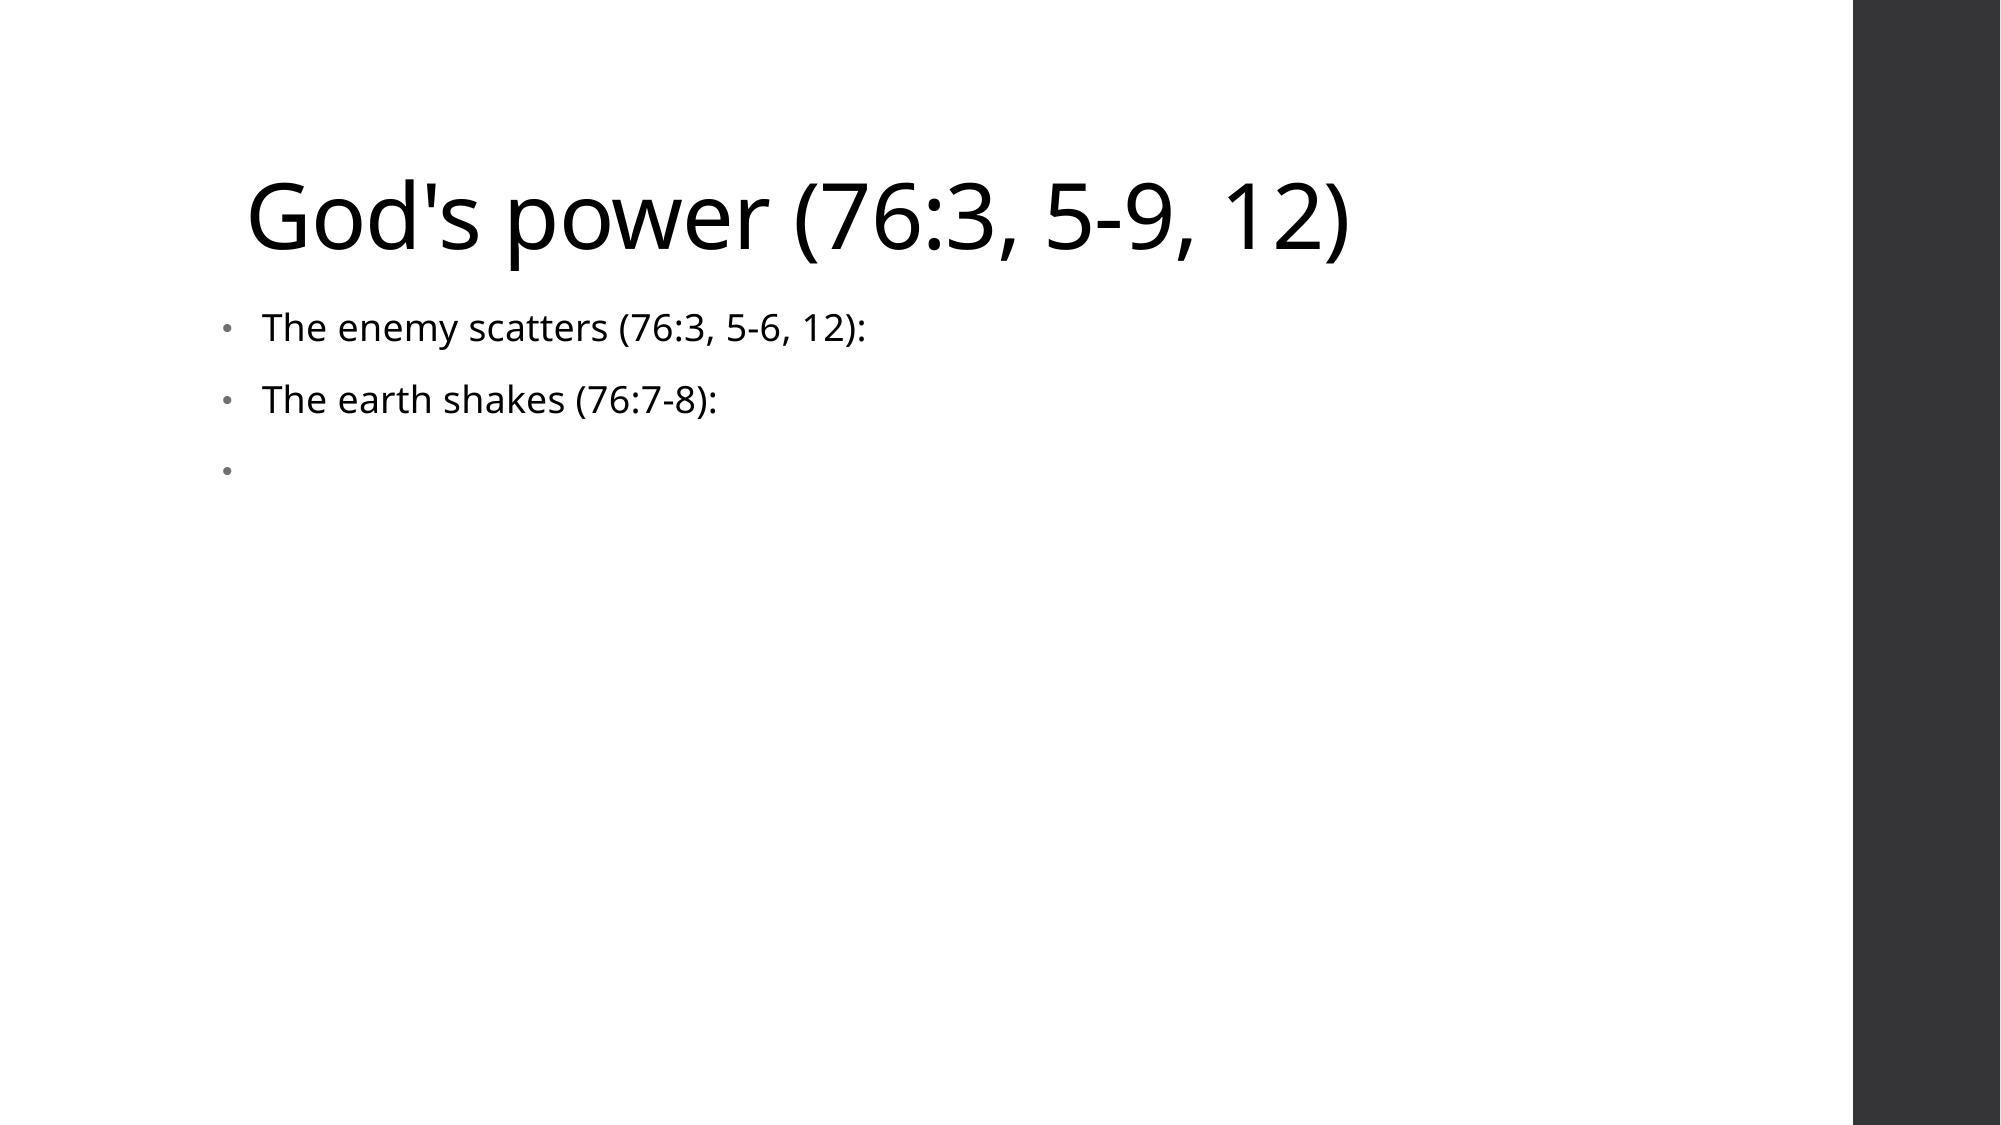

# God's power (76:3, 5-9, 12)
 The enemy scatters (76:3, 5-6, 12):
 The earth shakes (76:7-8):